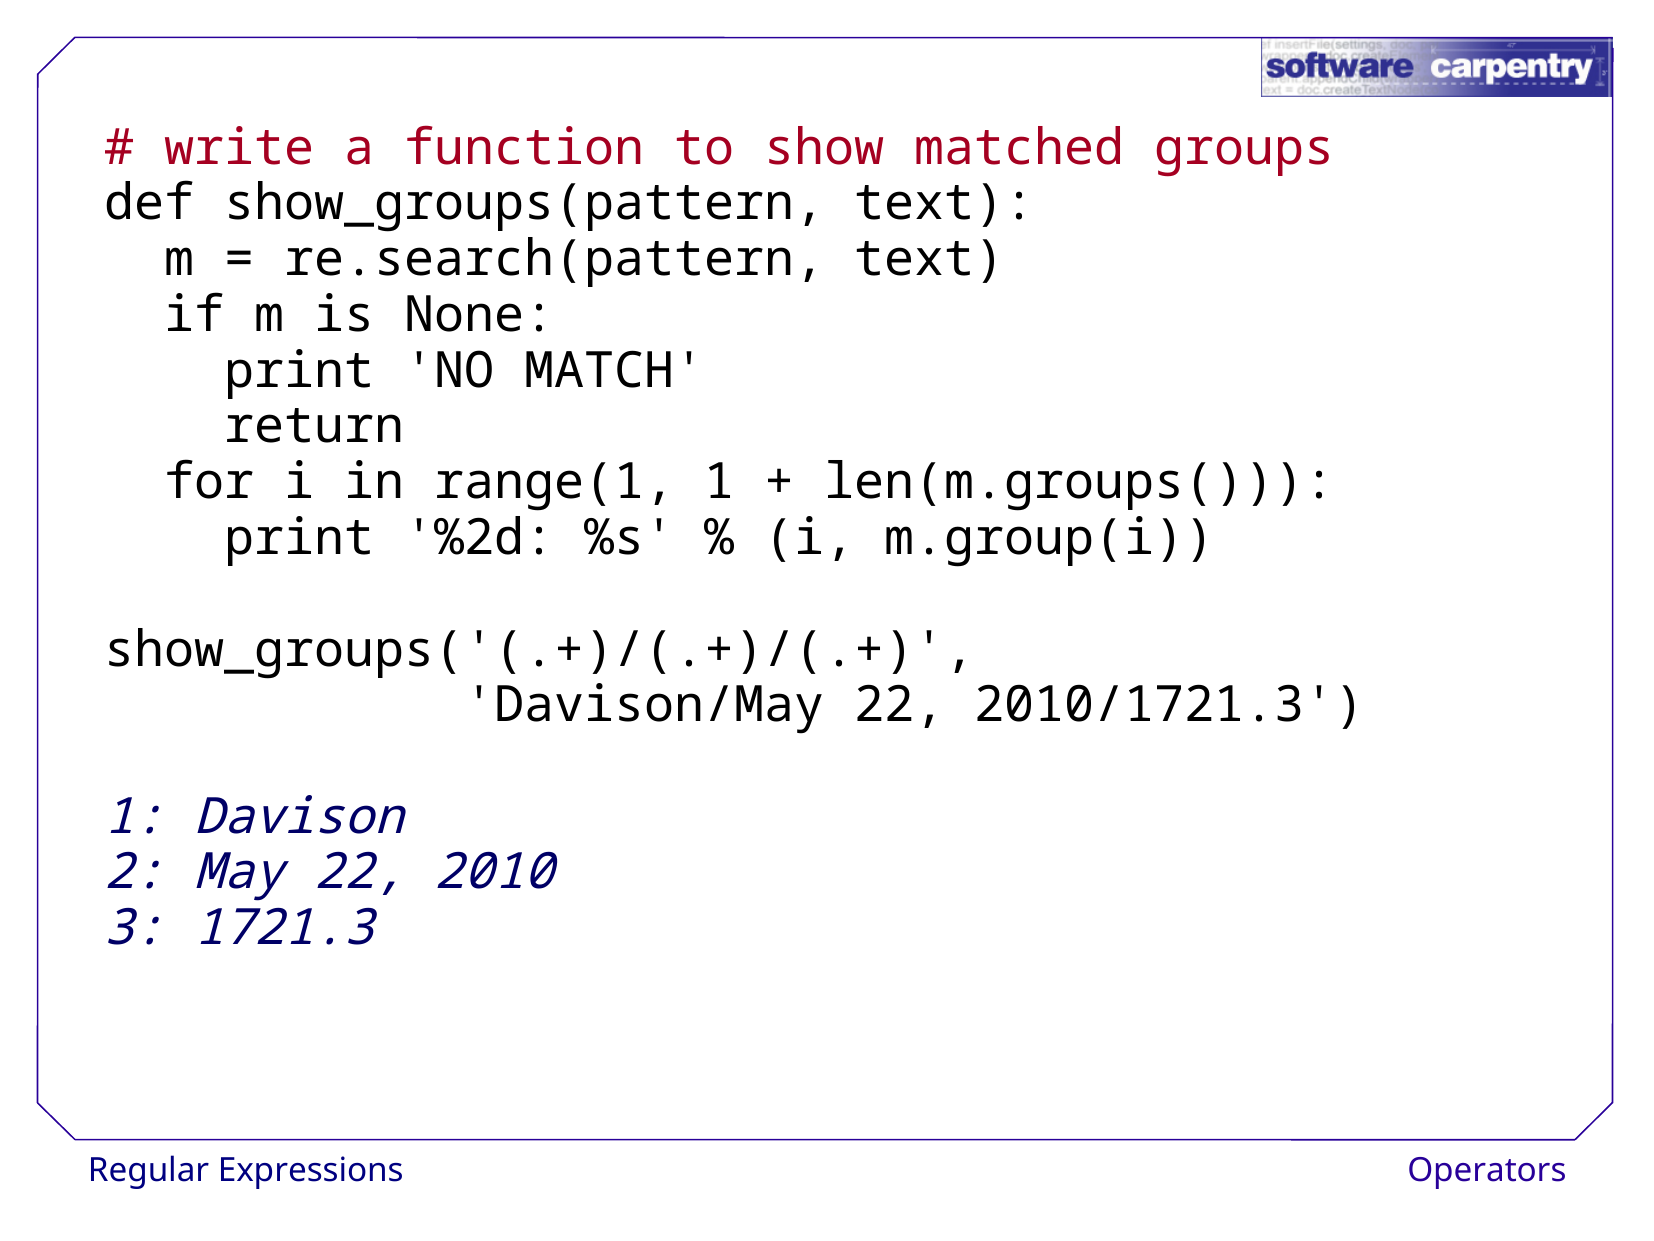

# write a function to show matched groups
def show_groups(pattern, text):
 m = re.search(pattern, text)
 if m is None:
 print 'NO MATCH'
 return
 for i in range(1, 1 + len(m.groups())):
 print '%2d: %s' % (i, m.group(i))
show_groups('(.+)/(.+)/(.+)',
 'Davison/May 22, 2010/1721.3')
1: Davison
2: May 22, 2010
3: 1721.3